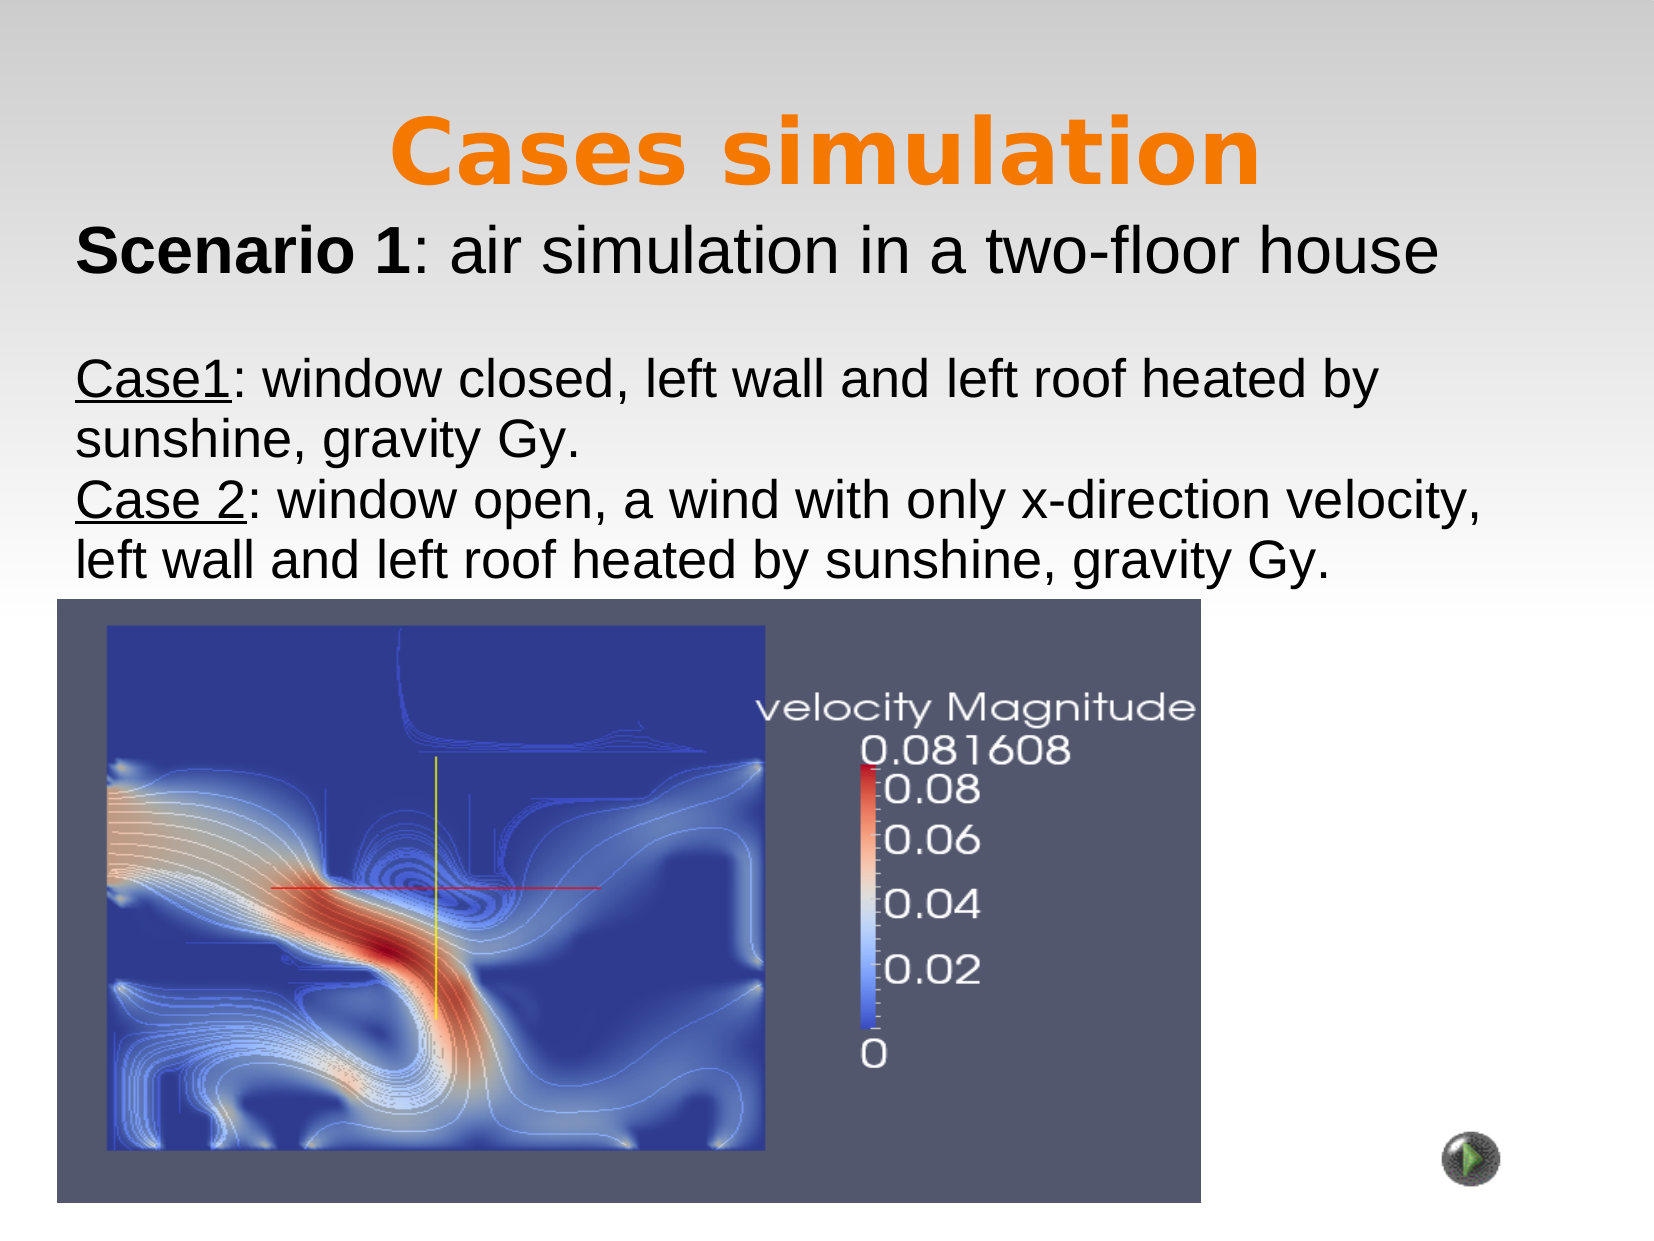

Scenario 1: air simulation in a two-floor house
Case1: window closed, left wall and left roof heated by sunshine, gravity Gy.
Case 2: window open, a wind with only x-direction velocity, left wall and left roof heated by sunshine, gravity Gy.
# Cases simulation